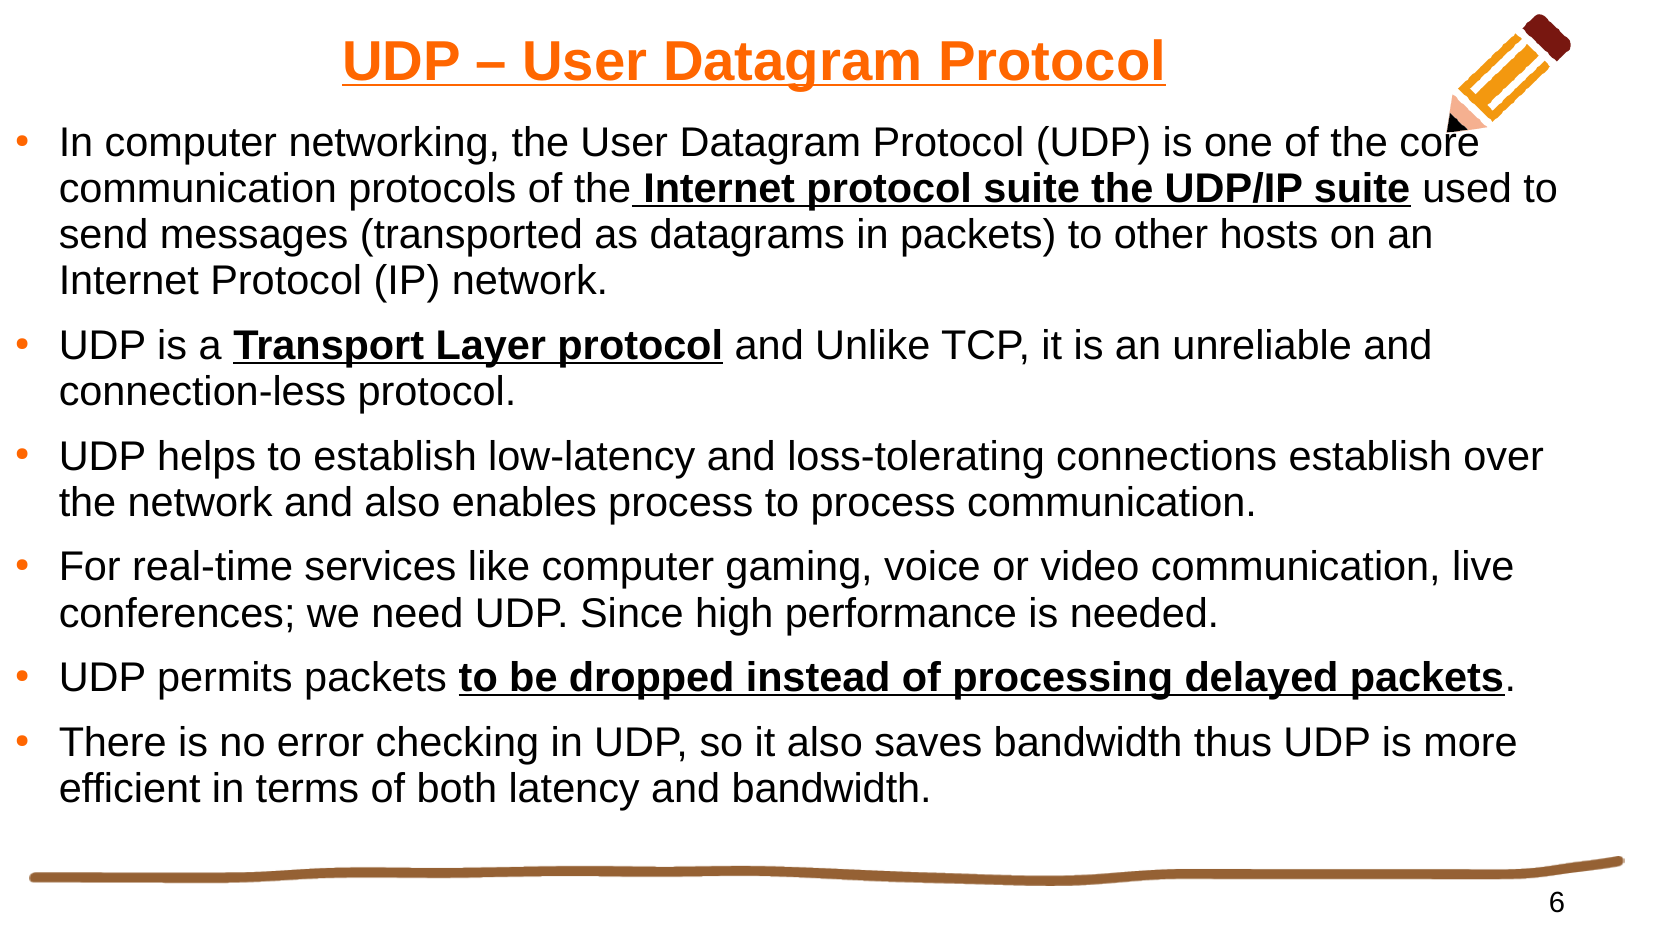

# UDP – User Datagram Protocol
In computer networking, the User Datagram Protocol (UDP) is one of the core communication protocols of the Internet protocol suite the UDP/IP suite used to send messages (transported as datagrams in packets) to other hosts on an Internet Protocol (IP) network.
UDP is a Transport Layer protocol and Unlike TCP, it is an unreliable and connection-less protocol.
UDP helps to establish low-latency and loss-tolerating connections establish over the network and also enables process to process communication.
For real-time services like computer gaming, voice or video communication, live conferences; we need UDP. Since high performance is needed.
UDP permits packets to be dropped instead of processing delayed packets.
There is no error checking in UDP, so it also saves bandwidth thus UDP is more efficient in terms of both latency and bandwidth.
6